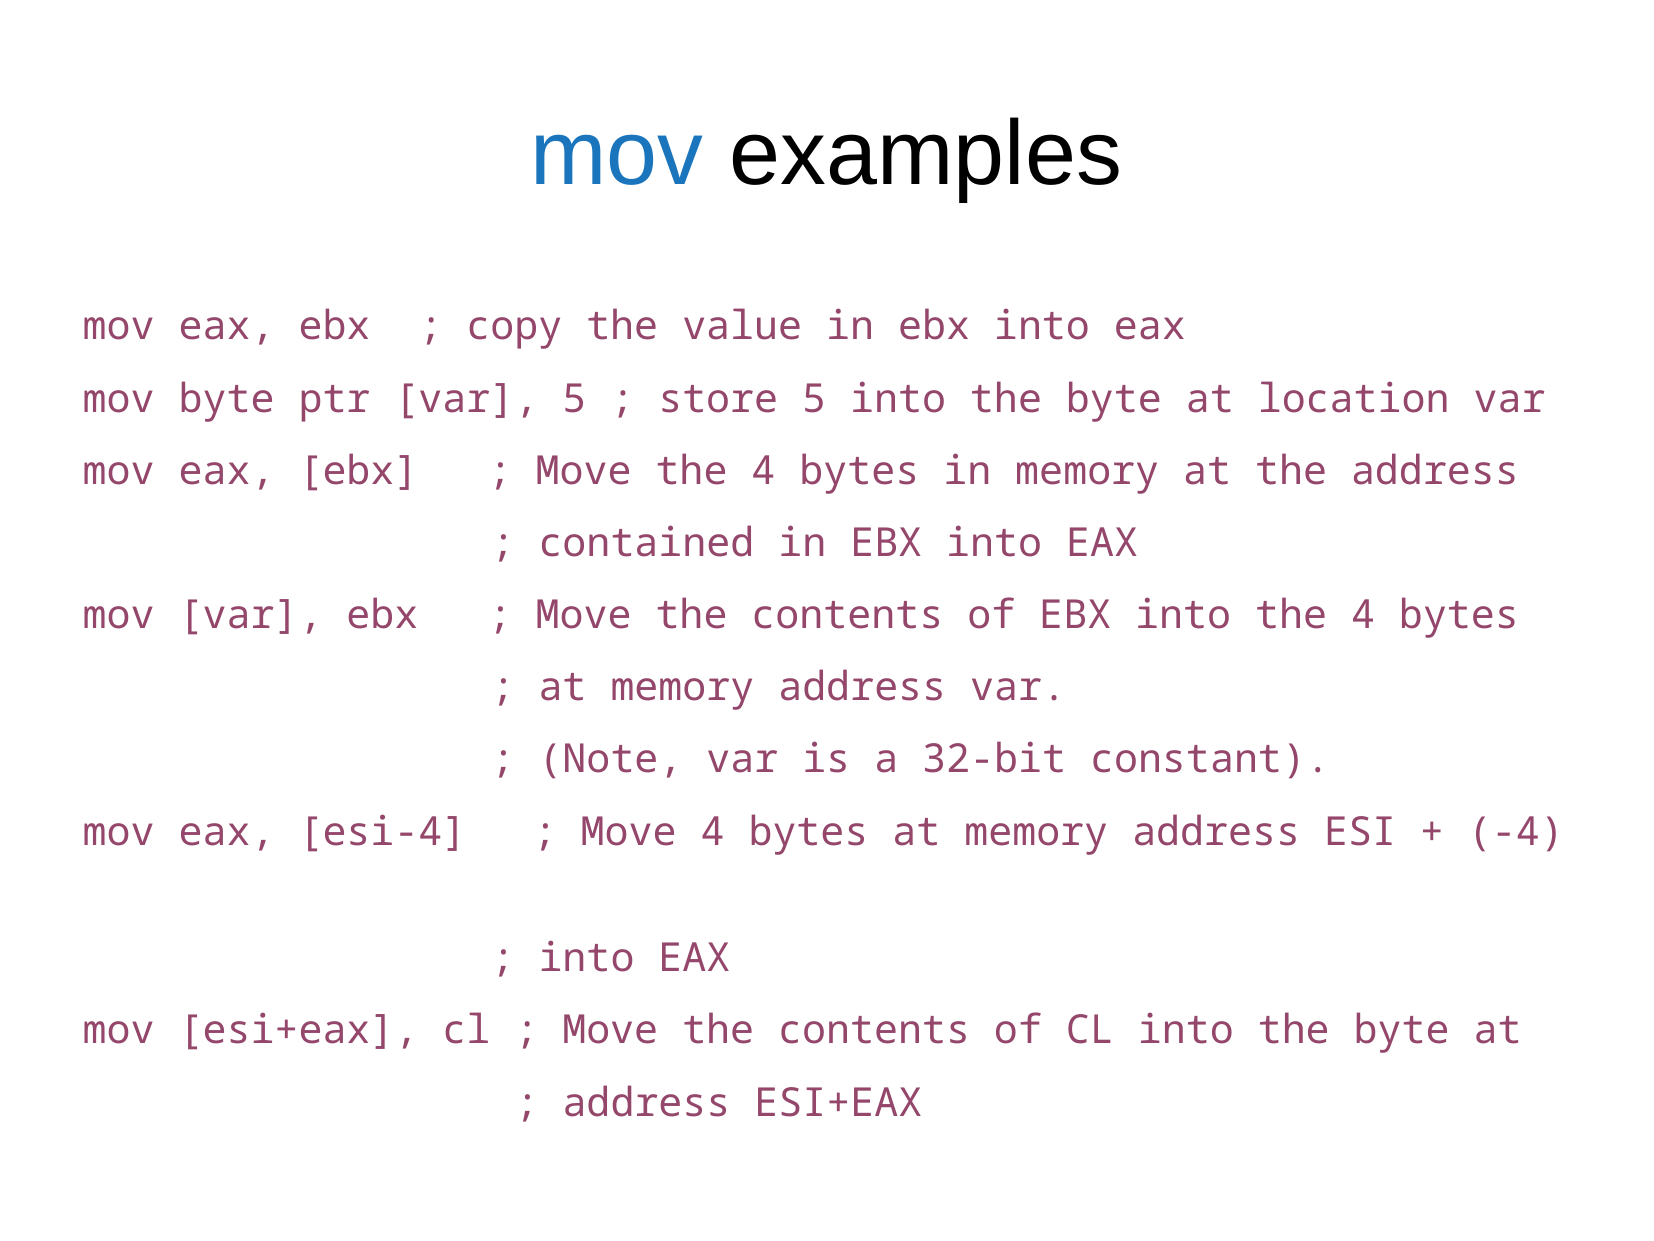

# mov examples
mov eax, ebx ; copy the value in ebx into eax
mov byte ptr [var], 5 ; store 5 into the byte at location var
mov eax, [ebx] 	; Move the 4 bytes in memory at the address
 ; contained in EBX into EAX
mov [var], ebx 	; Move the contents of EBX into the 4 bytes
 ; at memory address var.
 ; (Note, var is a 32-bit constant).
mov eax, [esi-4] 	; Move 4 bytes at memory address ESI + (-4)
 ; into EAX
mov [esi+eax], cl ; Move the contents of CL into the byte at
 ; address ESI+EAX